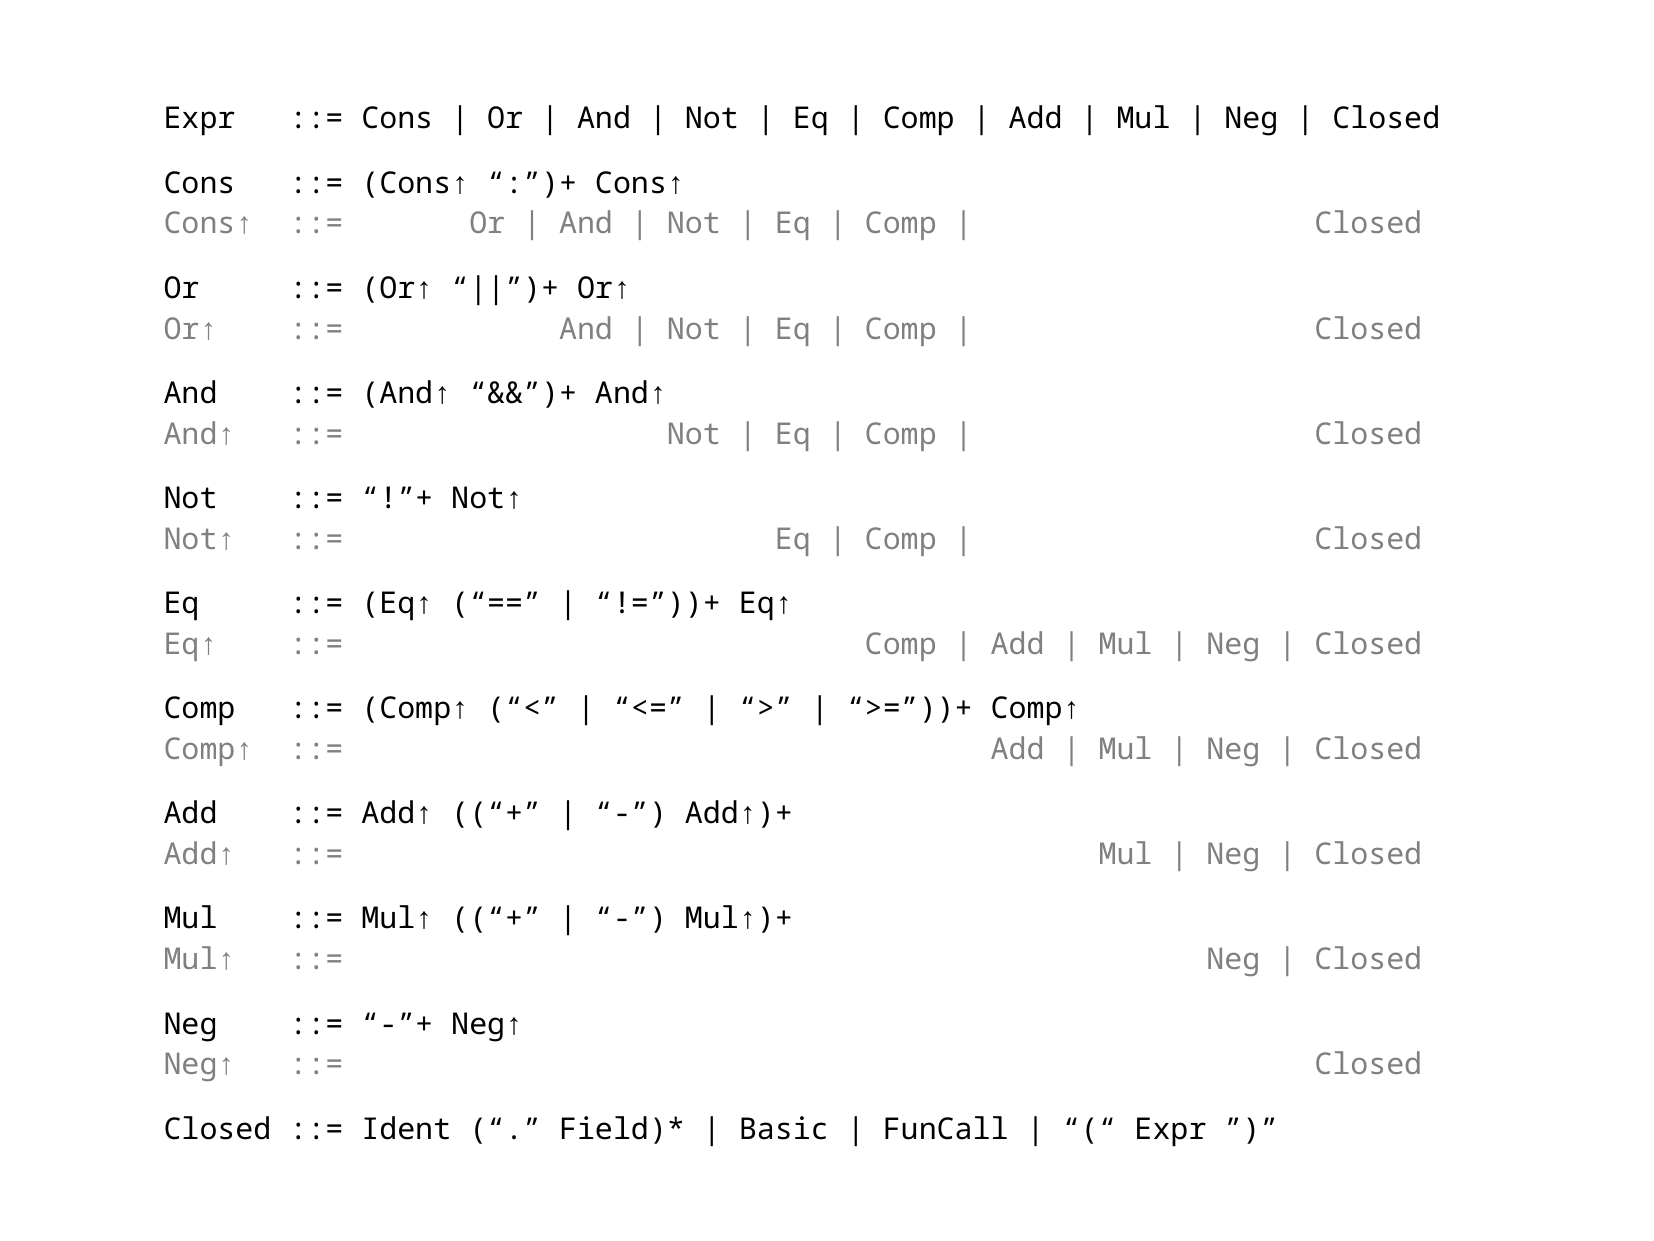

# Expr ::= Cons | Or | And | Not | Eq | Comp | Add | Mul | Neg | Closed
Cons ::= (Cons↑ “:”)+ Cons↑
Cons↑ ::= Or | And | Not | Eq | Comp | Closed
Or ::= (Or↑ “||”)+ Or↑
Or↑ ::= And | Not | Eq | Comp | Closed
And ::= (And↑ “&&”)+ And↑
And↑ ::= Not | Eq | Comp | Closed
Not ::= “!”+ Not↑
Not↑ ::= Eq | Comp | Closed
Eq ::= (Eq↑ (“==” | “!=”))+ Eq↑
Eq↑ ::= Comp | Add | Mul | Neg | Closed
Comp ::= (Comp↑ (“<” | “<=” | “>” | “>=”))+ Comp↑
Comp↑ ::= Add | Mul | Neg | Closed
Add ::= Add↑ ((“+” | “-”) Add↑)+
Add↑ ::= Mul | Neg | Closed
Mul ::= Mul↑ ((“+” | “-”) Mul↑)+
Mul↑ ::= Neg | Closed
Neg ::= “-”+ Neg↑
Neg↑ ::= Closed
Closed ::= Ident (“.” Field)* | Basic | FunCall | “(“ Expr ”)”